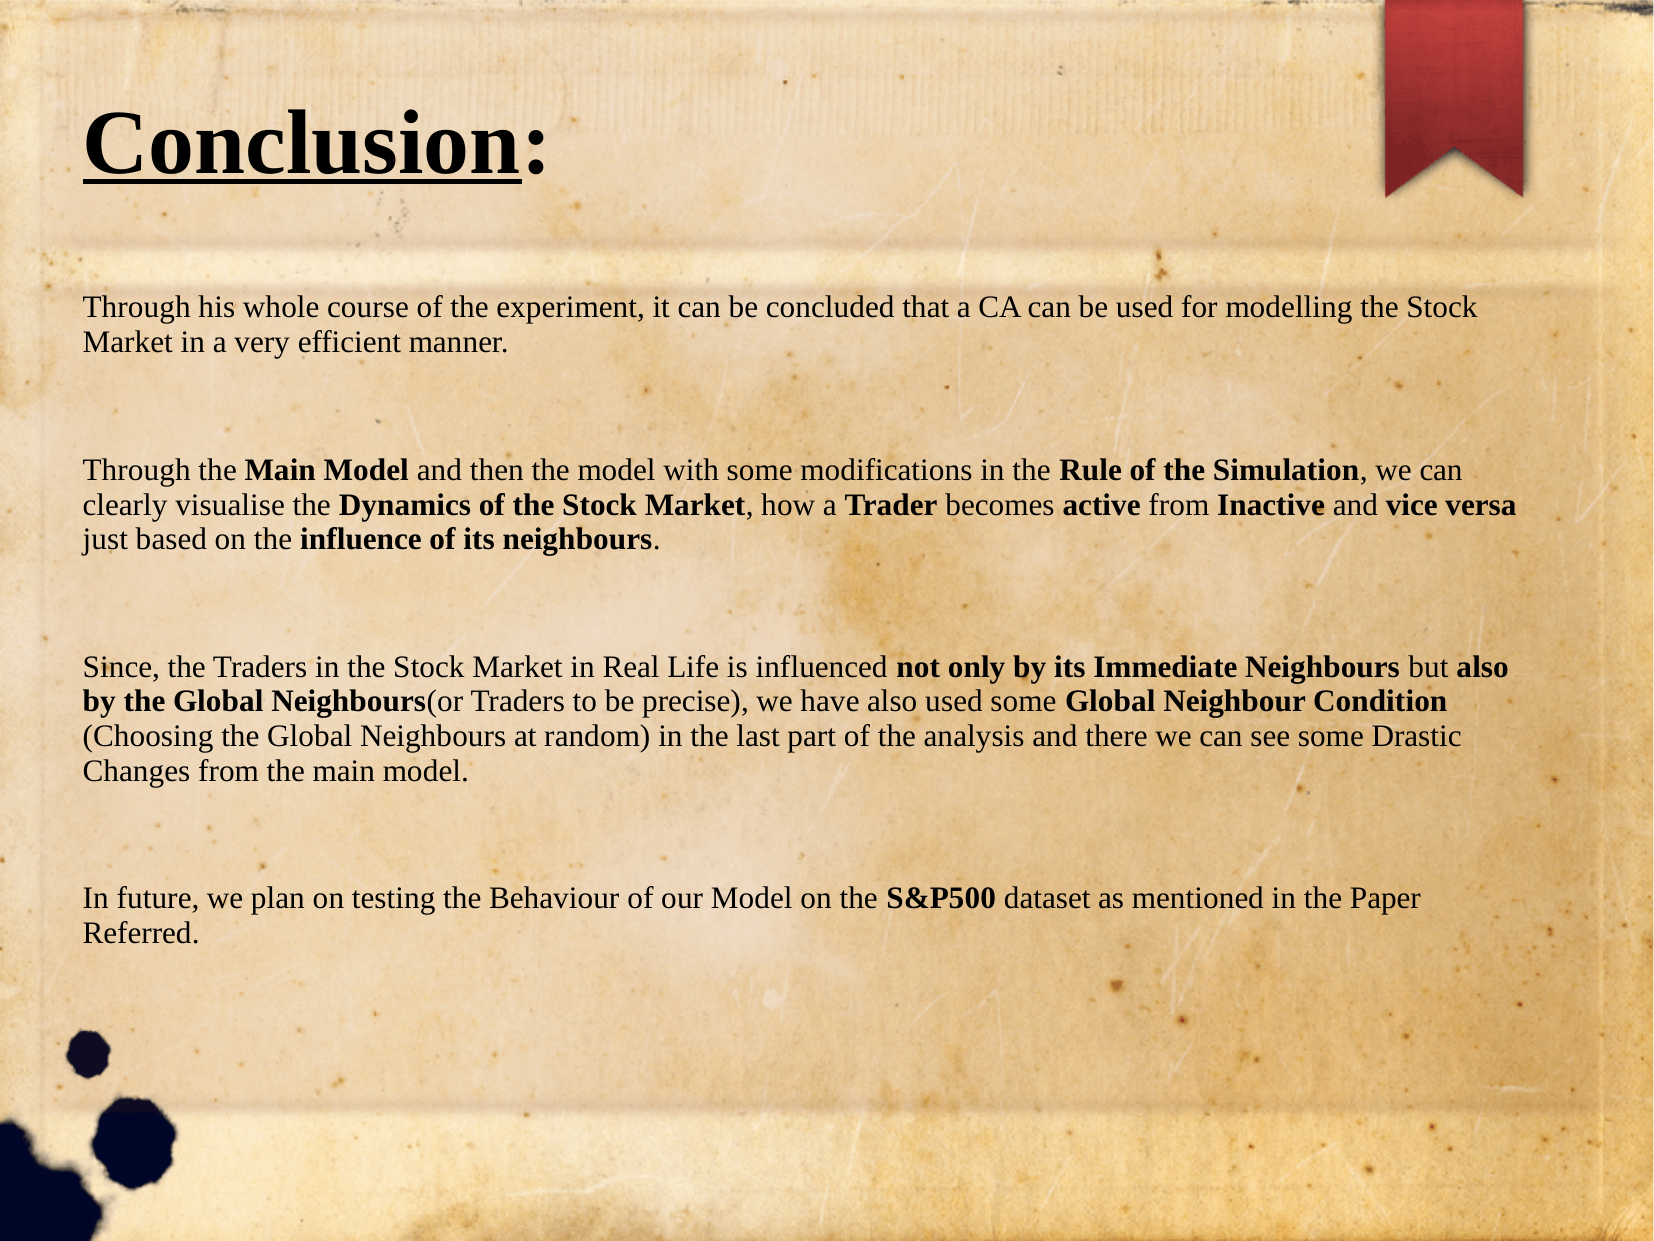

# Conclusion:
Through his whole course of the experiment, it can be concluded that a CA can be used for modelling the Stock Market in a very efficient manner.
Through the Main Model and then the model with some modifications in the Rule of the Simulation, we can clearly visualise the Dynamics of the Stock Market, how a Trader becomes active from Inactive and vice versa just based on the influence of its neighbours.
Since, the Traders in the Stock Market in Real Life is influenced not only by its Immediate Neighbours but also by the Global Neighbours(or Traders to be precise), we have also used some Global Neighbour Condition (Choosing the Global Neighbours at random) in the last part of the analysis and there we can see some Drastic Changes from the main model.
In future, we plan on testing the Behaviour of our Model on the S&P500 dataset as mentioned in the Paper Referred.